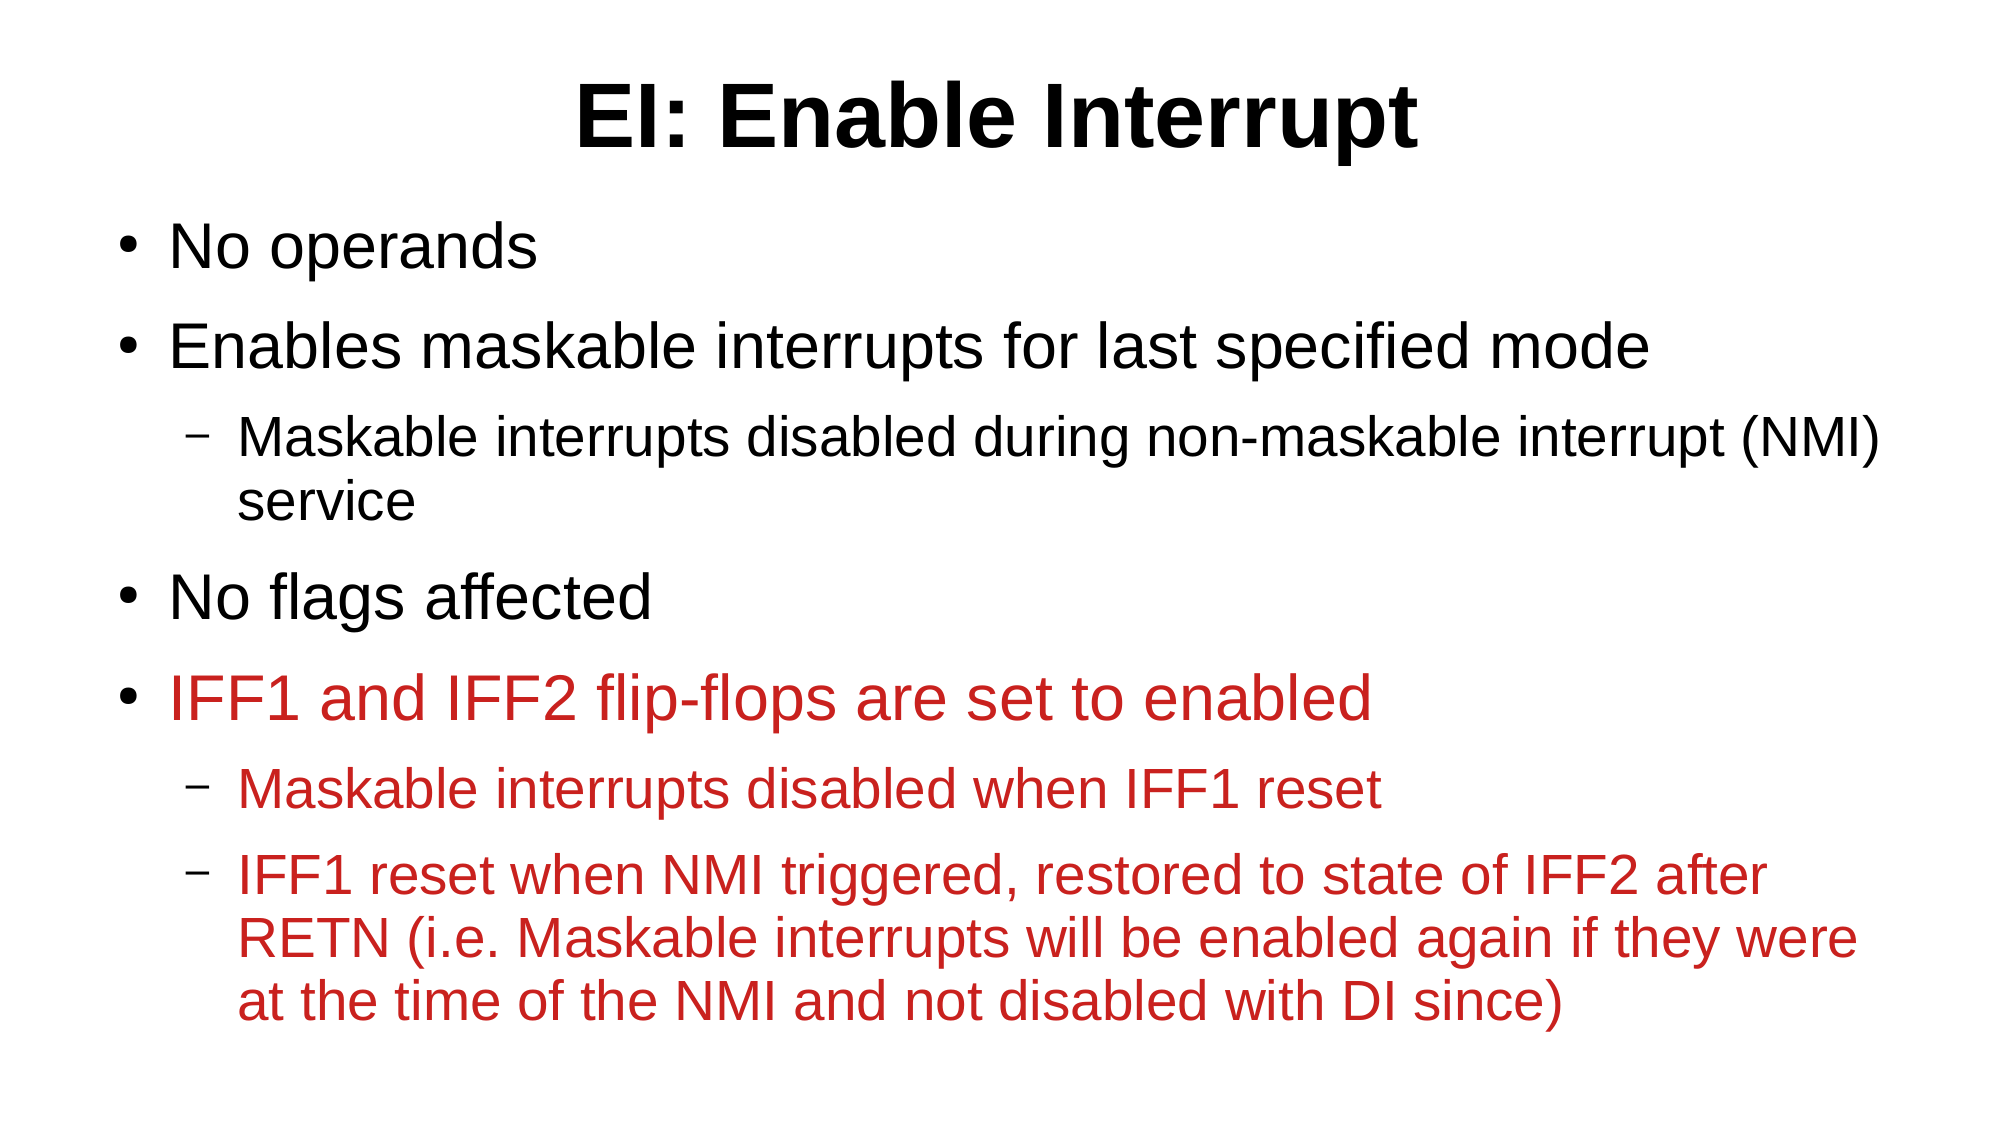

# EI: Enable Interrupt
No operands
Enables maskable interrupts for last specified mode
Maskable interrupts disabled during non-maskable interrupt (NMI) service
No flags affected
IFF1 and IFF2 flip-flops are set to enabled
Maskable interrupts disabled when IFF1 reset
IFF1 reset when NMI triggered, restored to state of IFF2 after RETN (i.e. Maskable interrupts will be enabled again if they were at the time of the NMI and not disabled with DI since)